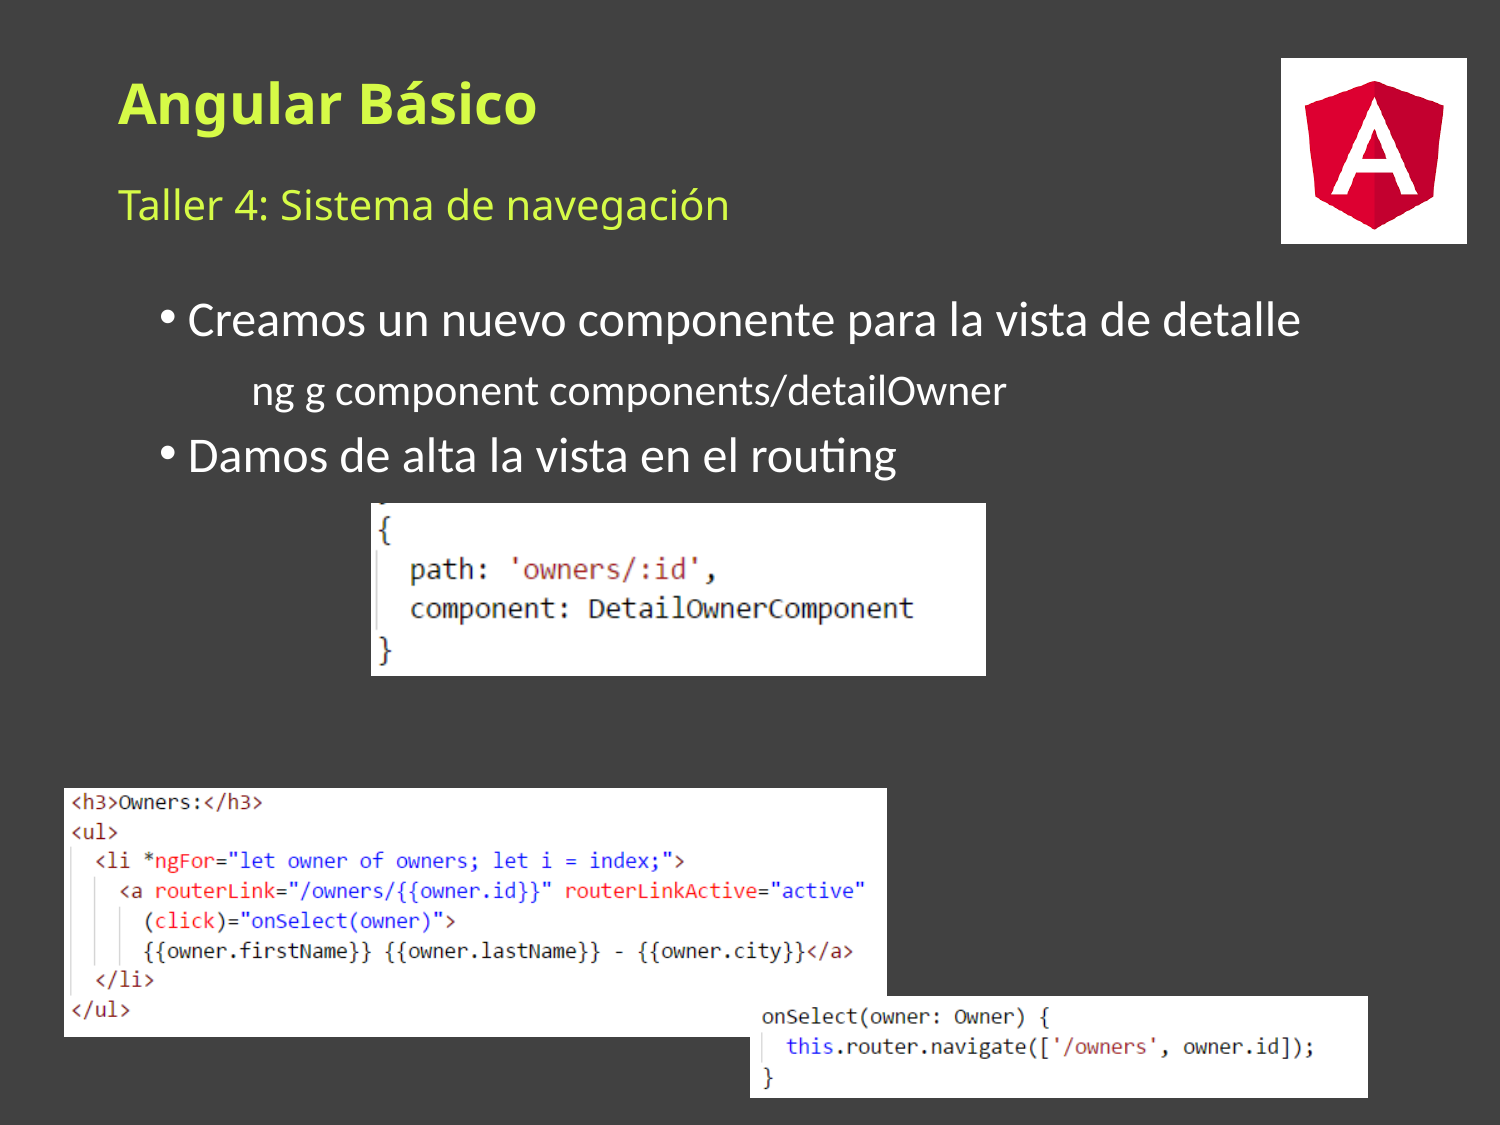

# Angular Básico
Taller 4: Sistema de navegación
Creamos un nuevo componente para la vista de detalle
		ng g component components/detailOwner
Damos de alta la vista en el routing
Cambiamos el componente list